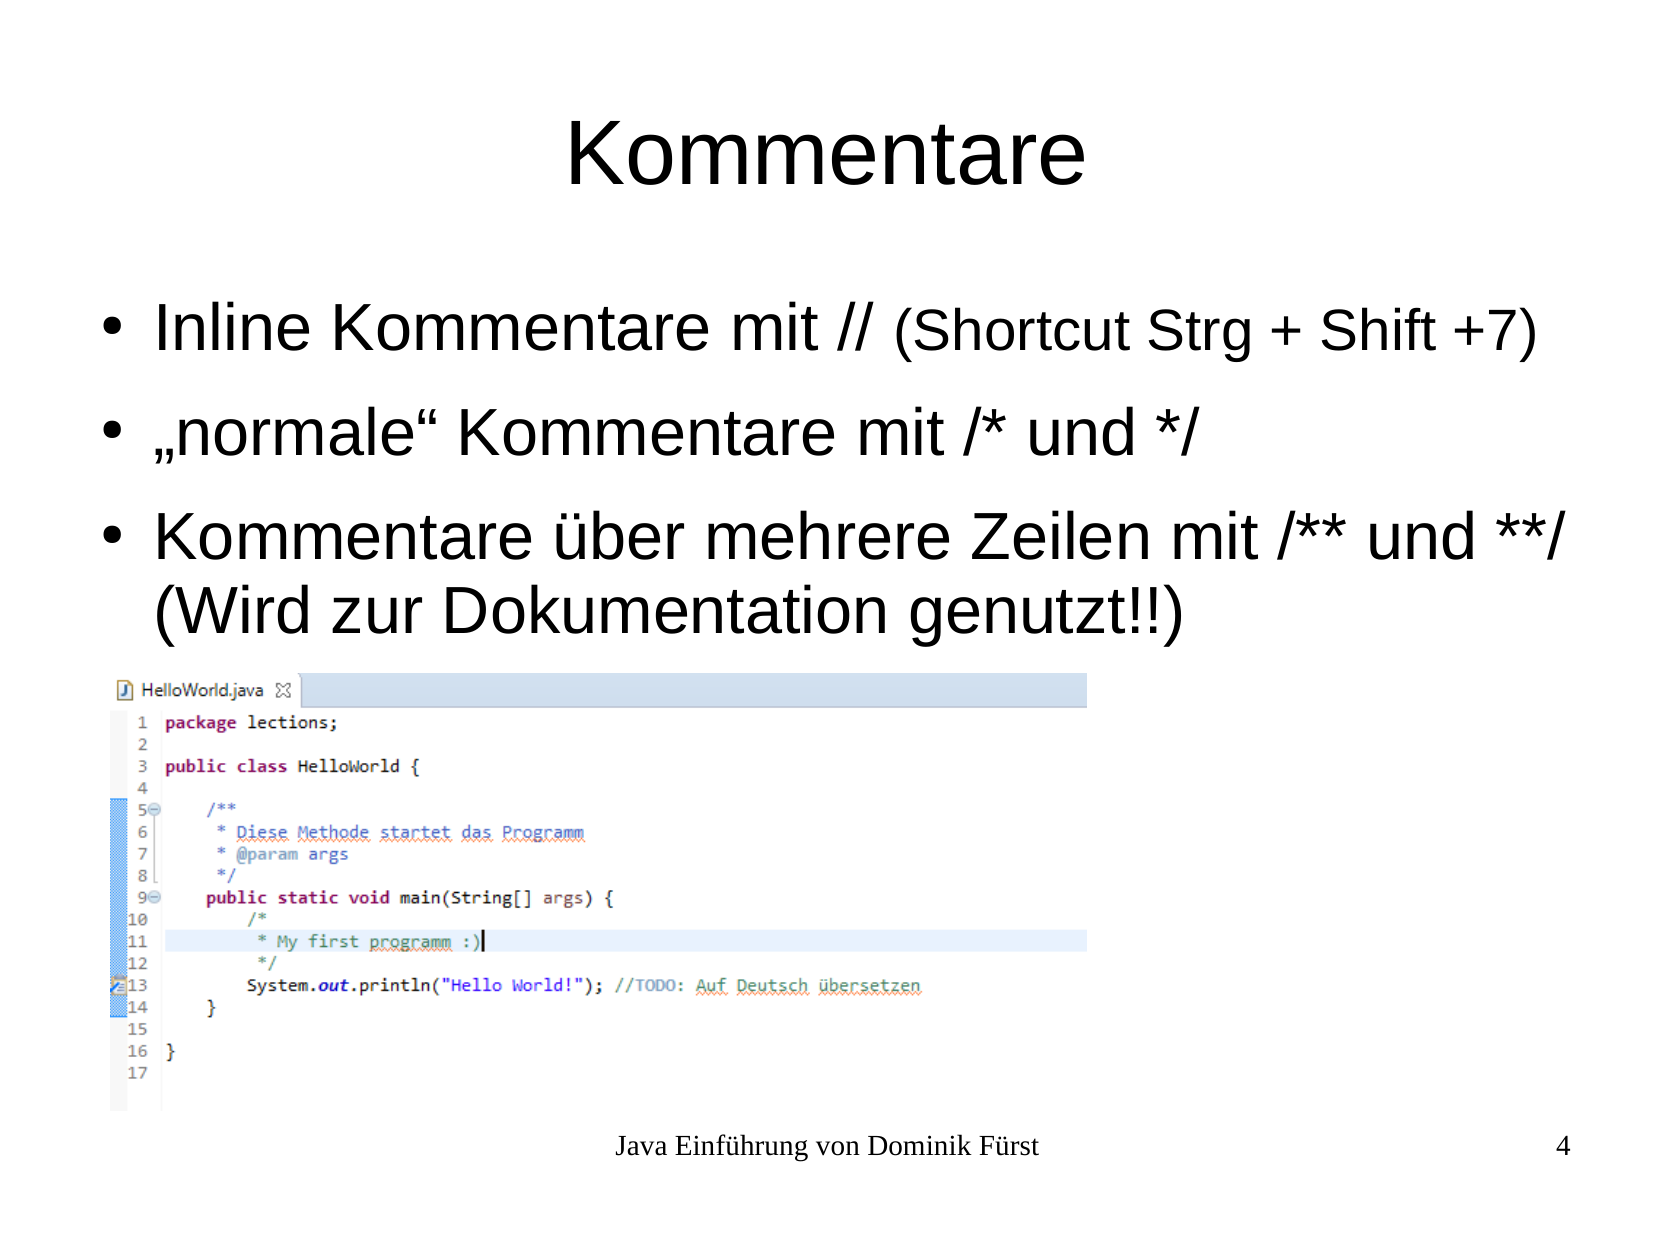

# Kommentare
Inline Kommentare mit // (Shortcut Strg + Shift +7)
„normale“ Kommentare mit /* und */
Kommentare über mehrere Zeilen mit /** und **/ (Wird zur Dokumentation genutzt!!)
Java Einführung von Dominik Fürst
4